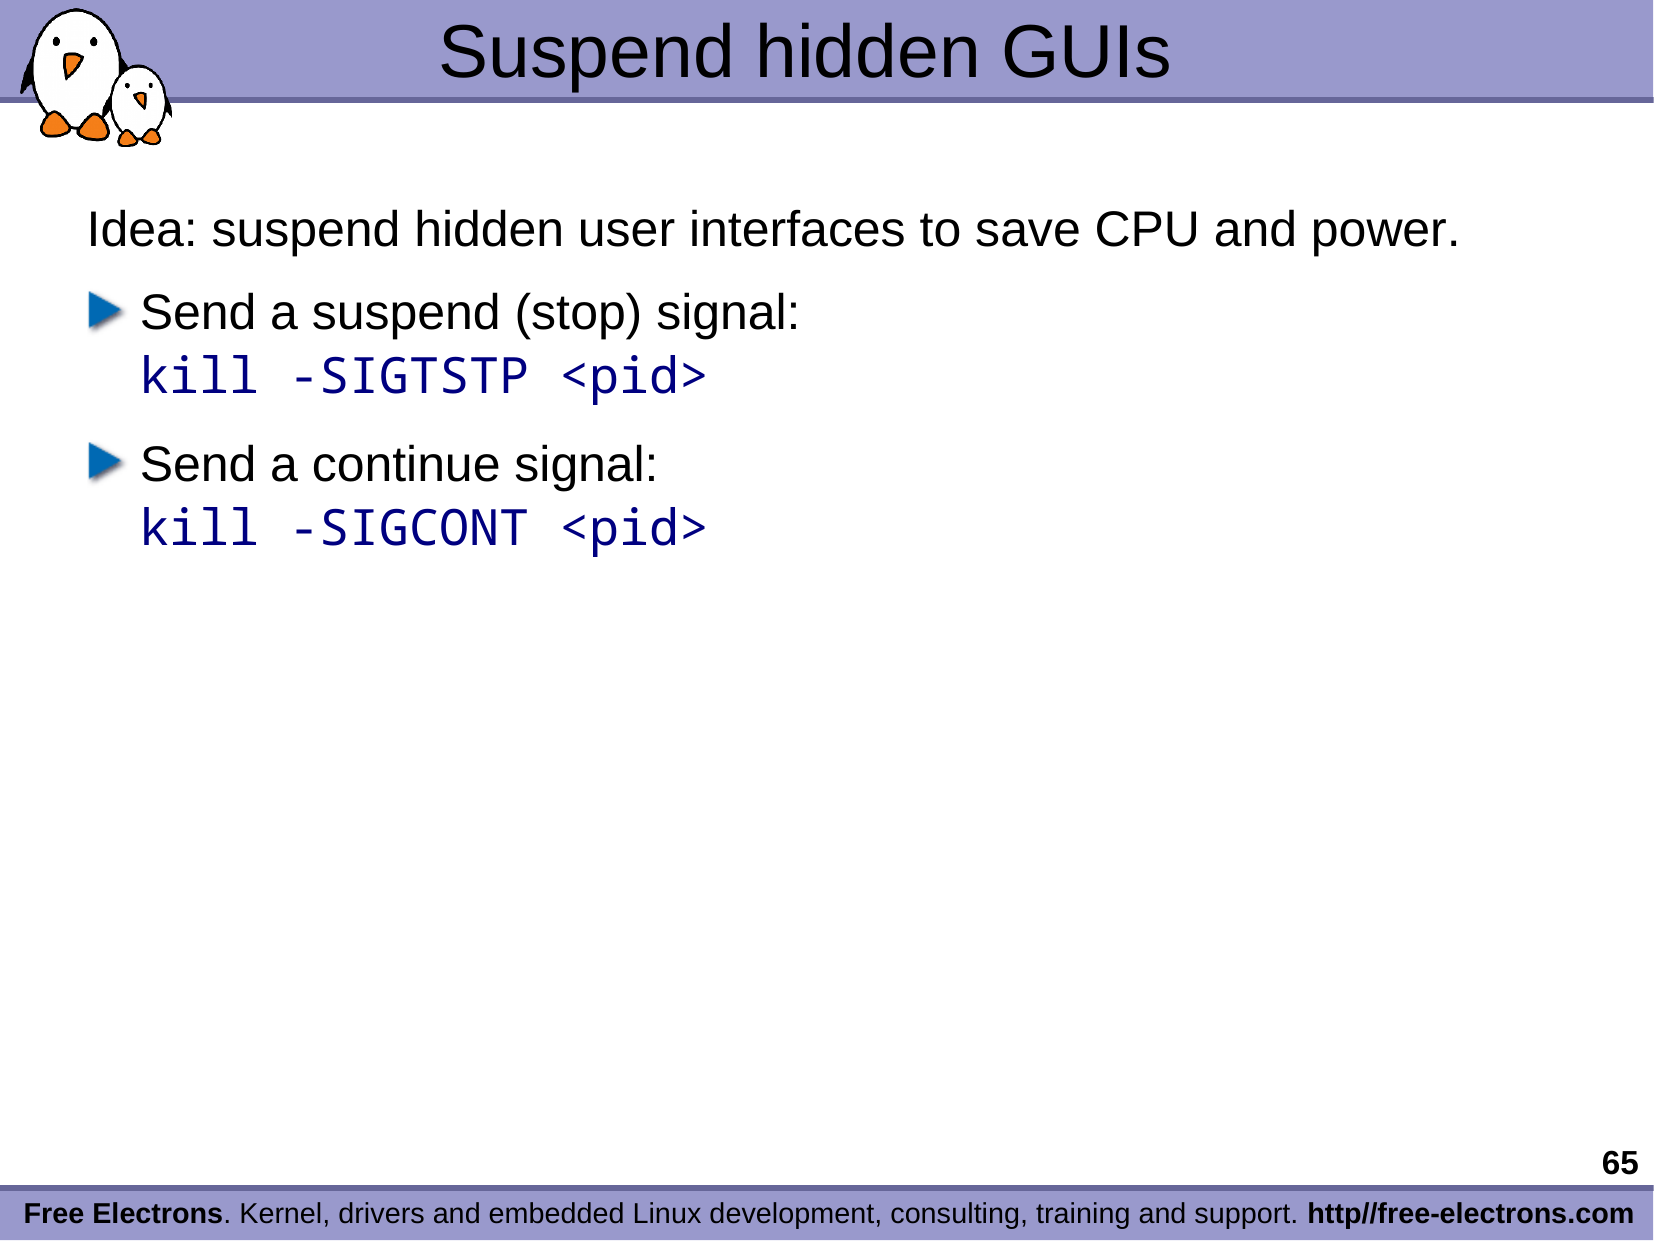

# Suspend hidden GUIs
Idea: suspend hidden user interfaces to save CPU and power.
Send a suspend (stop) signal:
kill -SIGTSTP <pid>
Send a continue signal:
kill -SIGCONT <pid>